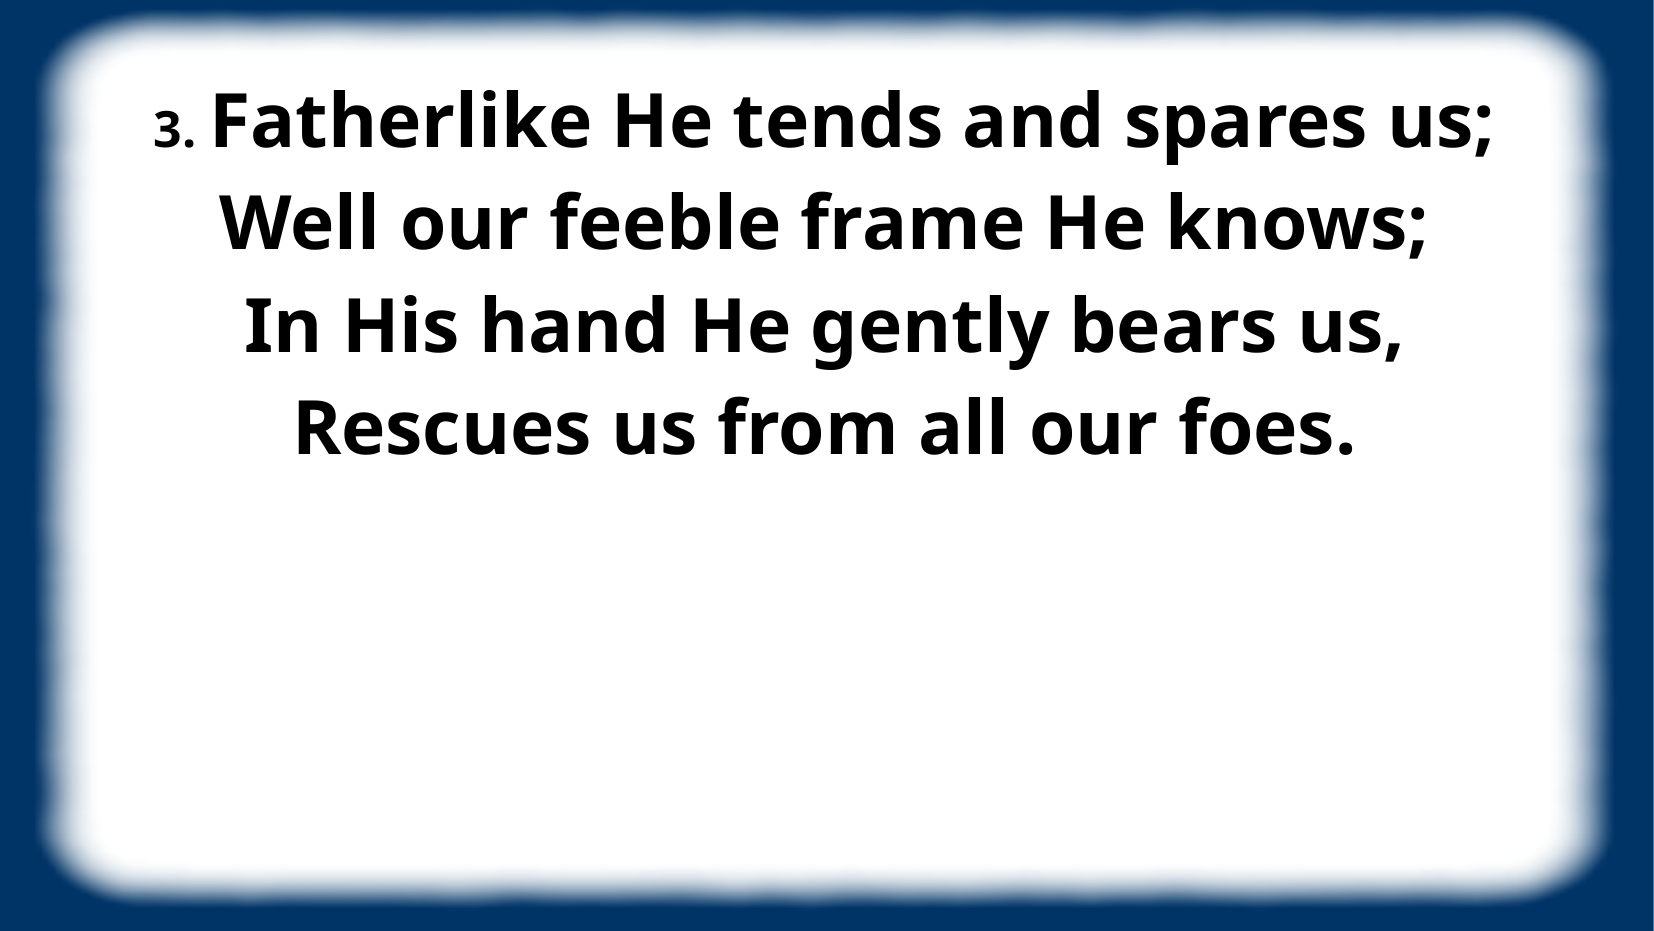

3. Fatherlike He tends and spares us;
Well our feeble frame He knows;
In His hand He gently bears us,
Rescues us from all our foes.